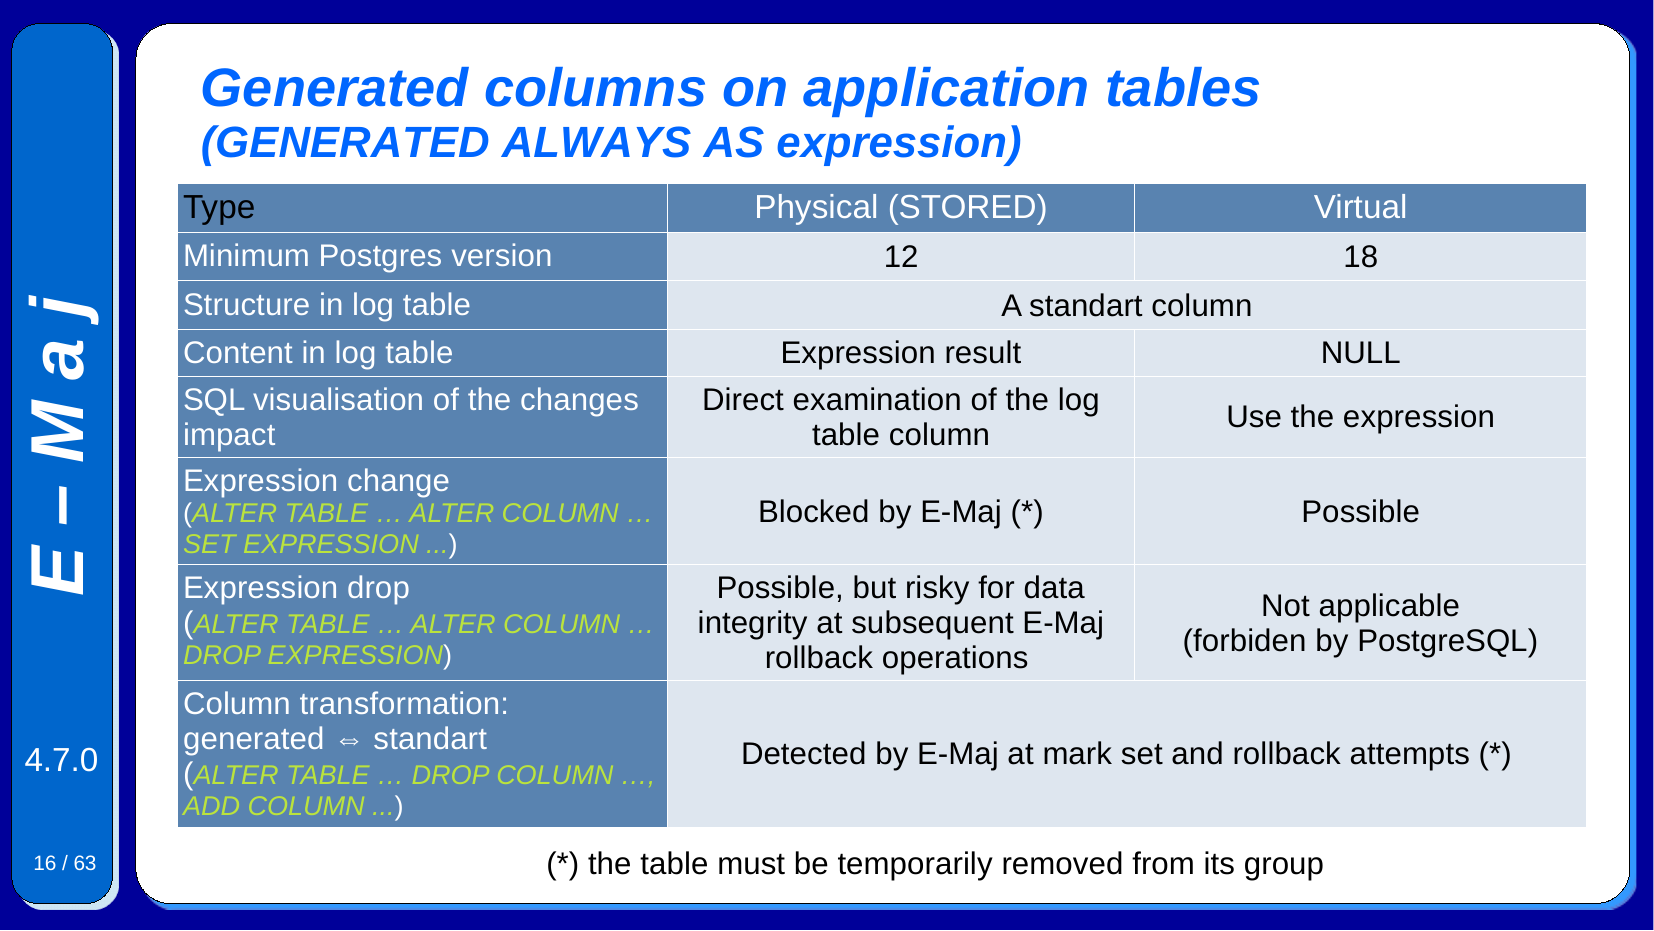

# Generated columns on application tables (GENERATED ALWAYS AS expression)
| Type | Physical (STORED) | Virtual |
| --- | --- | --- |
| Minimum Postgres version | 12 | 18 |
| Structure in log table | A standart column | |
| Content in log table | Expression result | NULL |
| SQL visualisation of the changes impact | Direct examination of the log table column | Use the expression |
| Expression change (ALTER TABLE … ALTER COLUMN … SET EXPRESSION ...) | Blocked by E-Maj (\*) | Possible |
| Expression drop (ALTER TABLE … ALTER COLUMN … DROP EXPRESSION) | Possible, but risky for data integrity at subsequent E-Maj rollback operations | Not applicable (forbiden by PostgreSQL) |
| Column transformation: generated ⇔ standart (ALTER TABLE … DROP COLUMN …, ADD COLUMN ...) | Detected by E-Maj at mark set and rollback attempts (\*) | |
(*) the table must be temporarily removed from its group